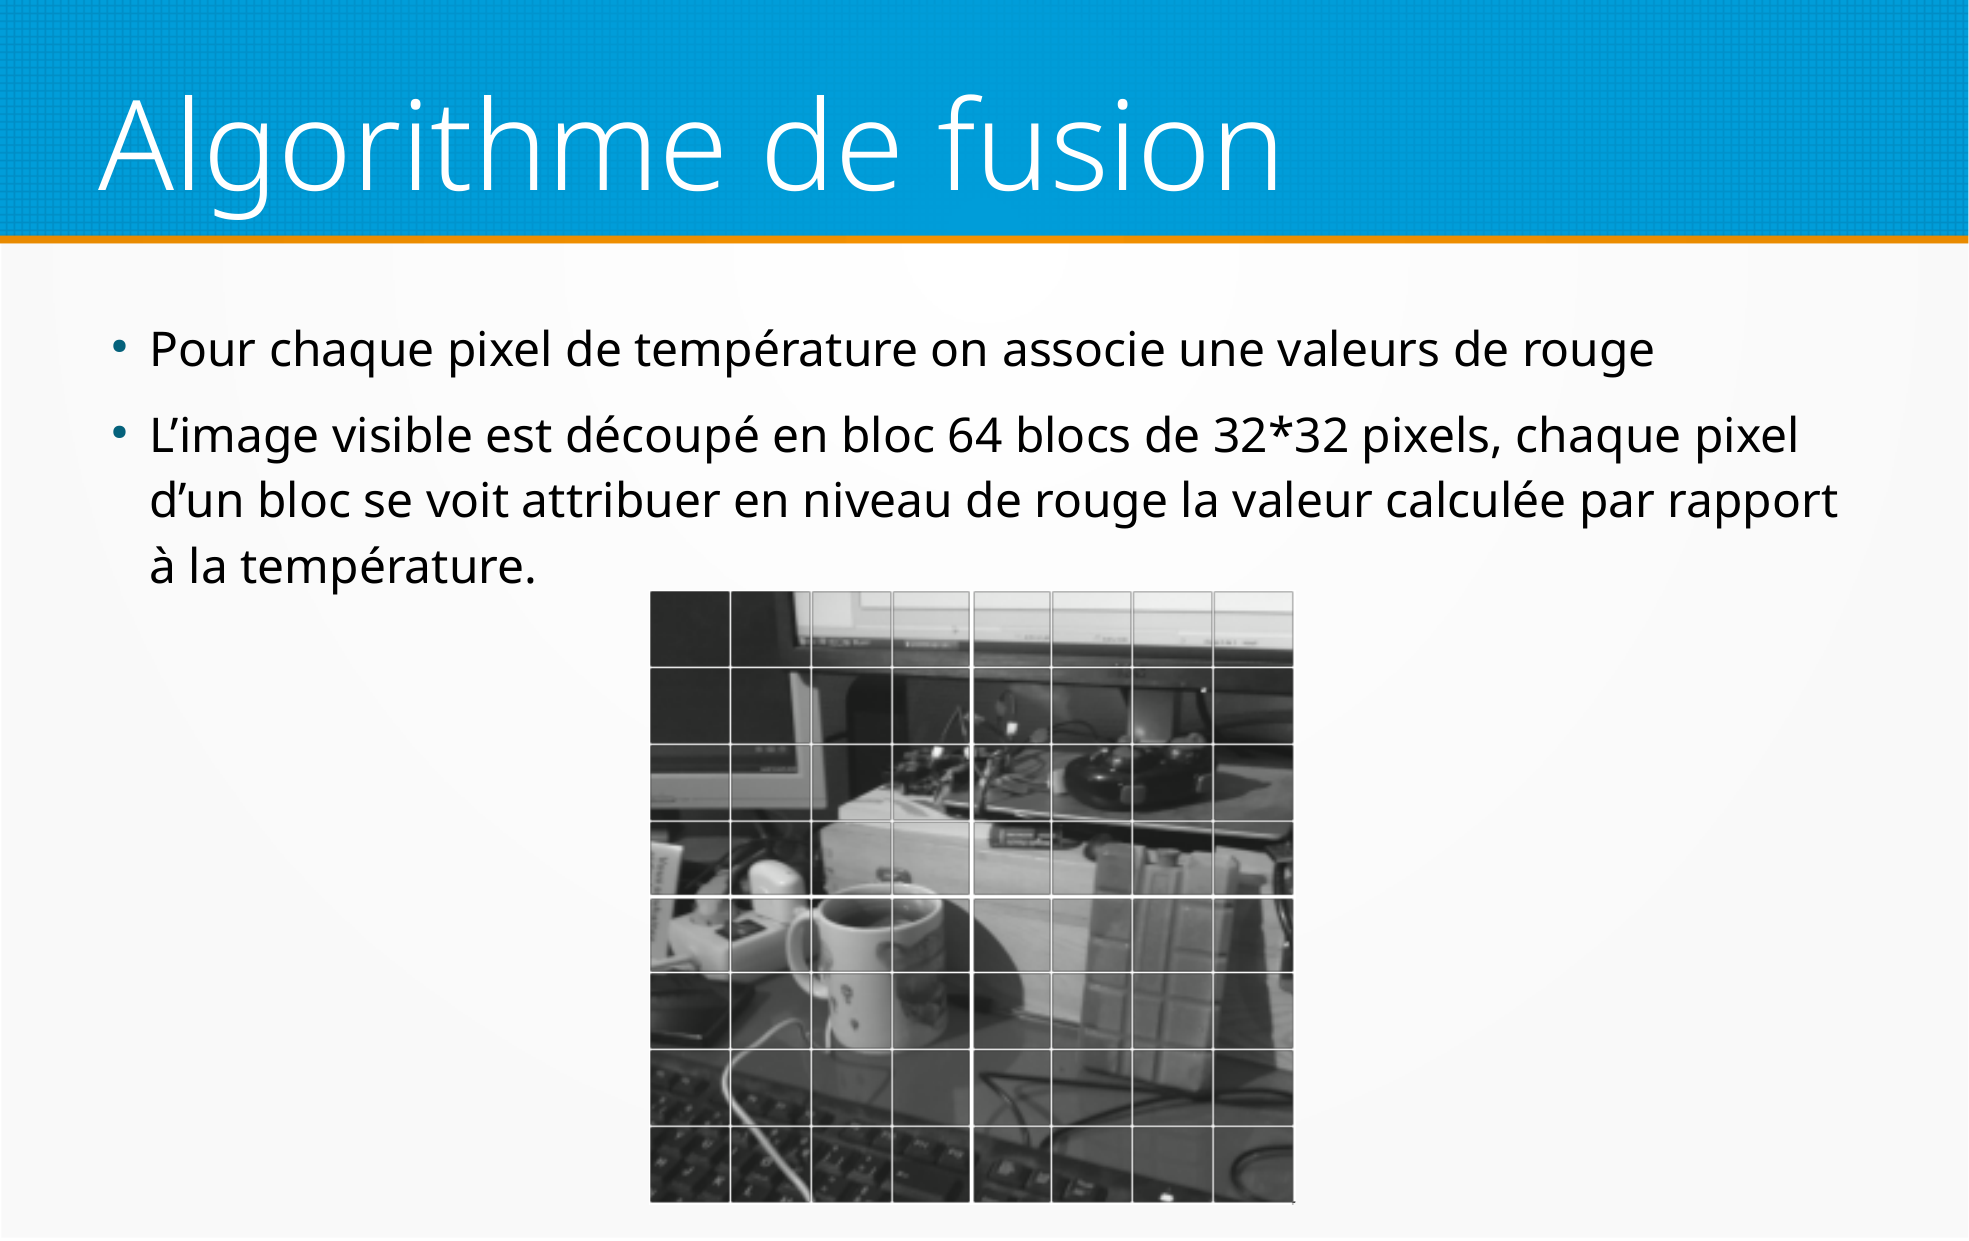

# Algorithme de fusion
Pour chaque pixel de température on associe une valeurs de rouge
L’image visible est découpé en bloc 64 blocs de 32*32 pixels, chaque pixel d’un bloc se voit attribuer en niveau de rouge la valeur calculée par rapport à la température.